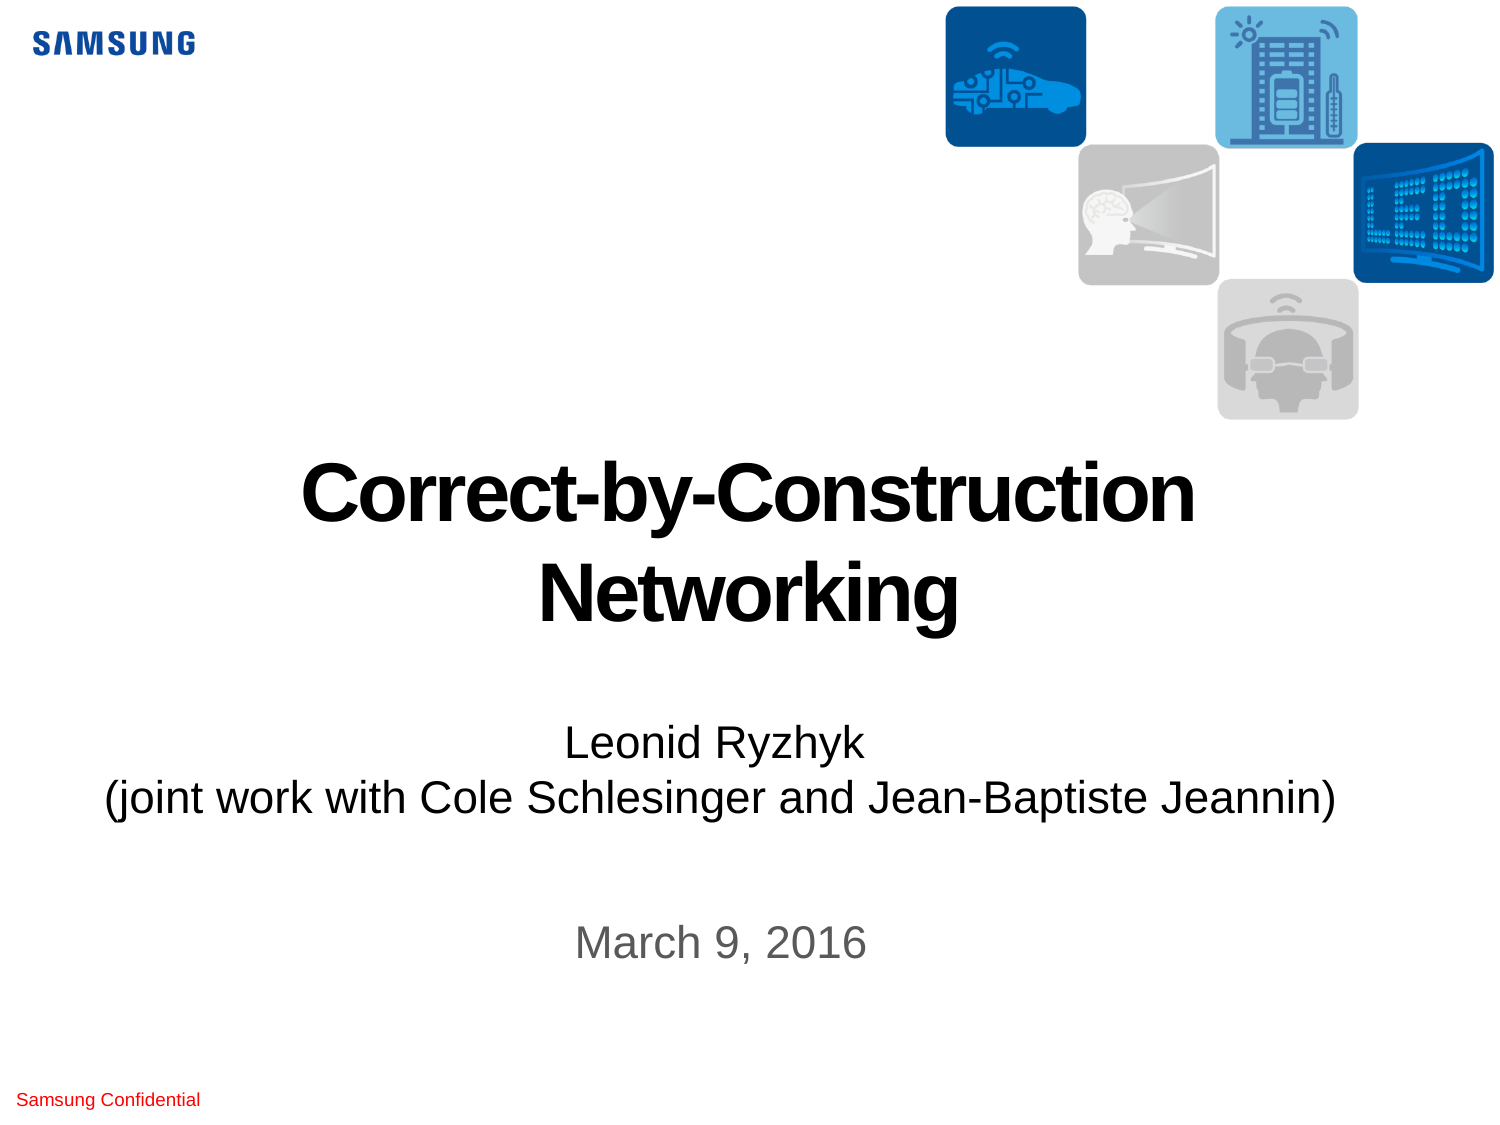

Correct-by-Construction
Networking
Leonid Ryzhyk
(joint work with Cole Schlesinger and Jean-Baptiste Jeannin)
# March 9, 2016